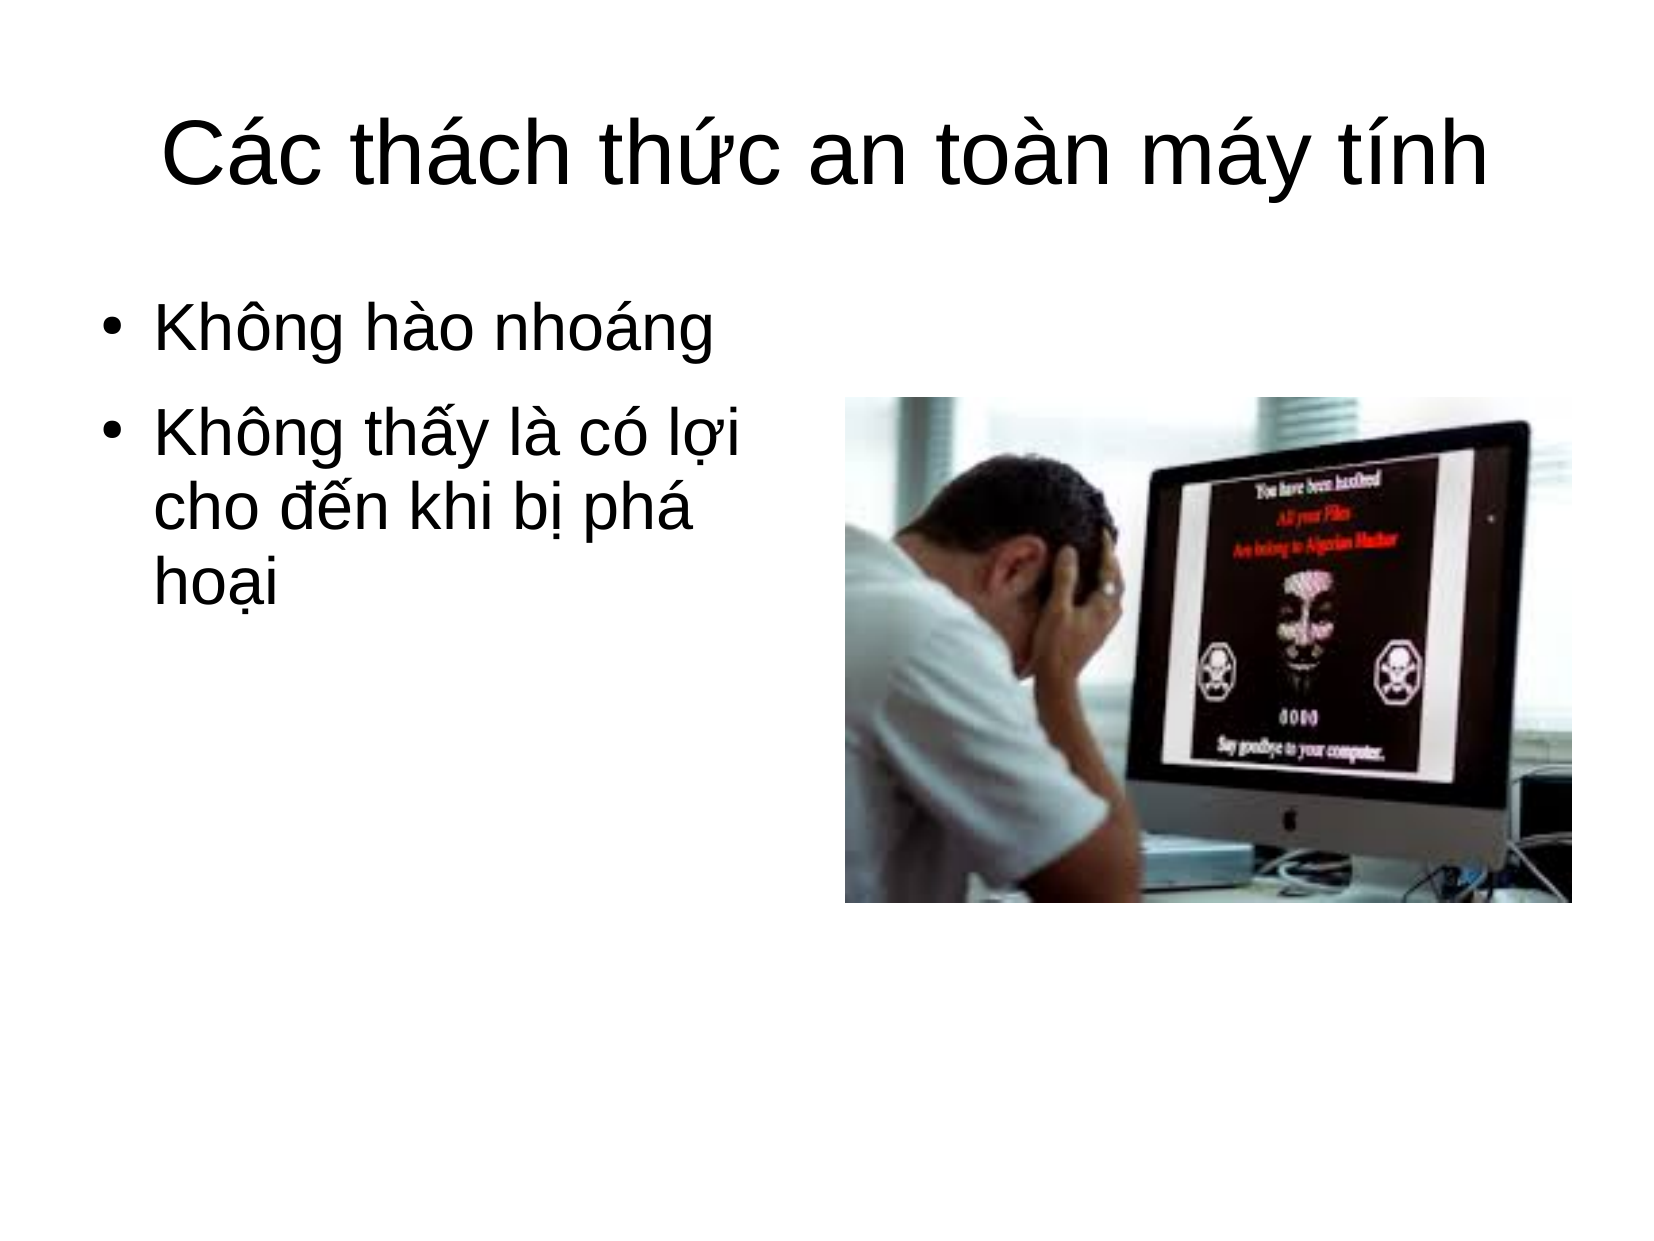

# Các thách thức an toàn máy tính
Không hào nhoáng
Không thấy là có lợi cho đến khi bị phá hoại